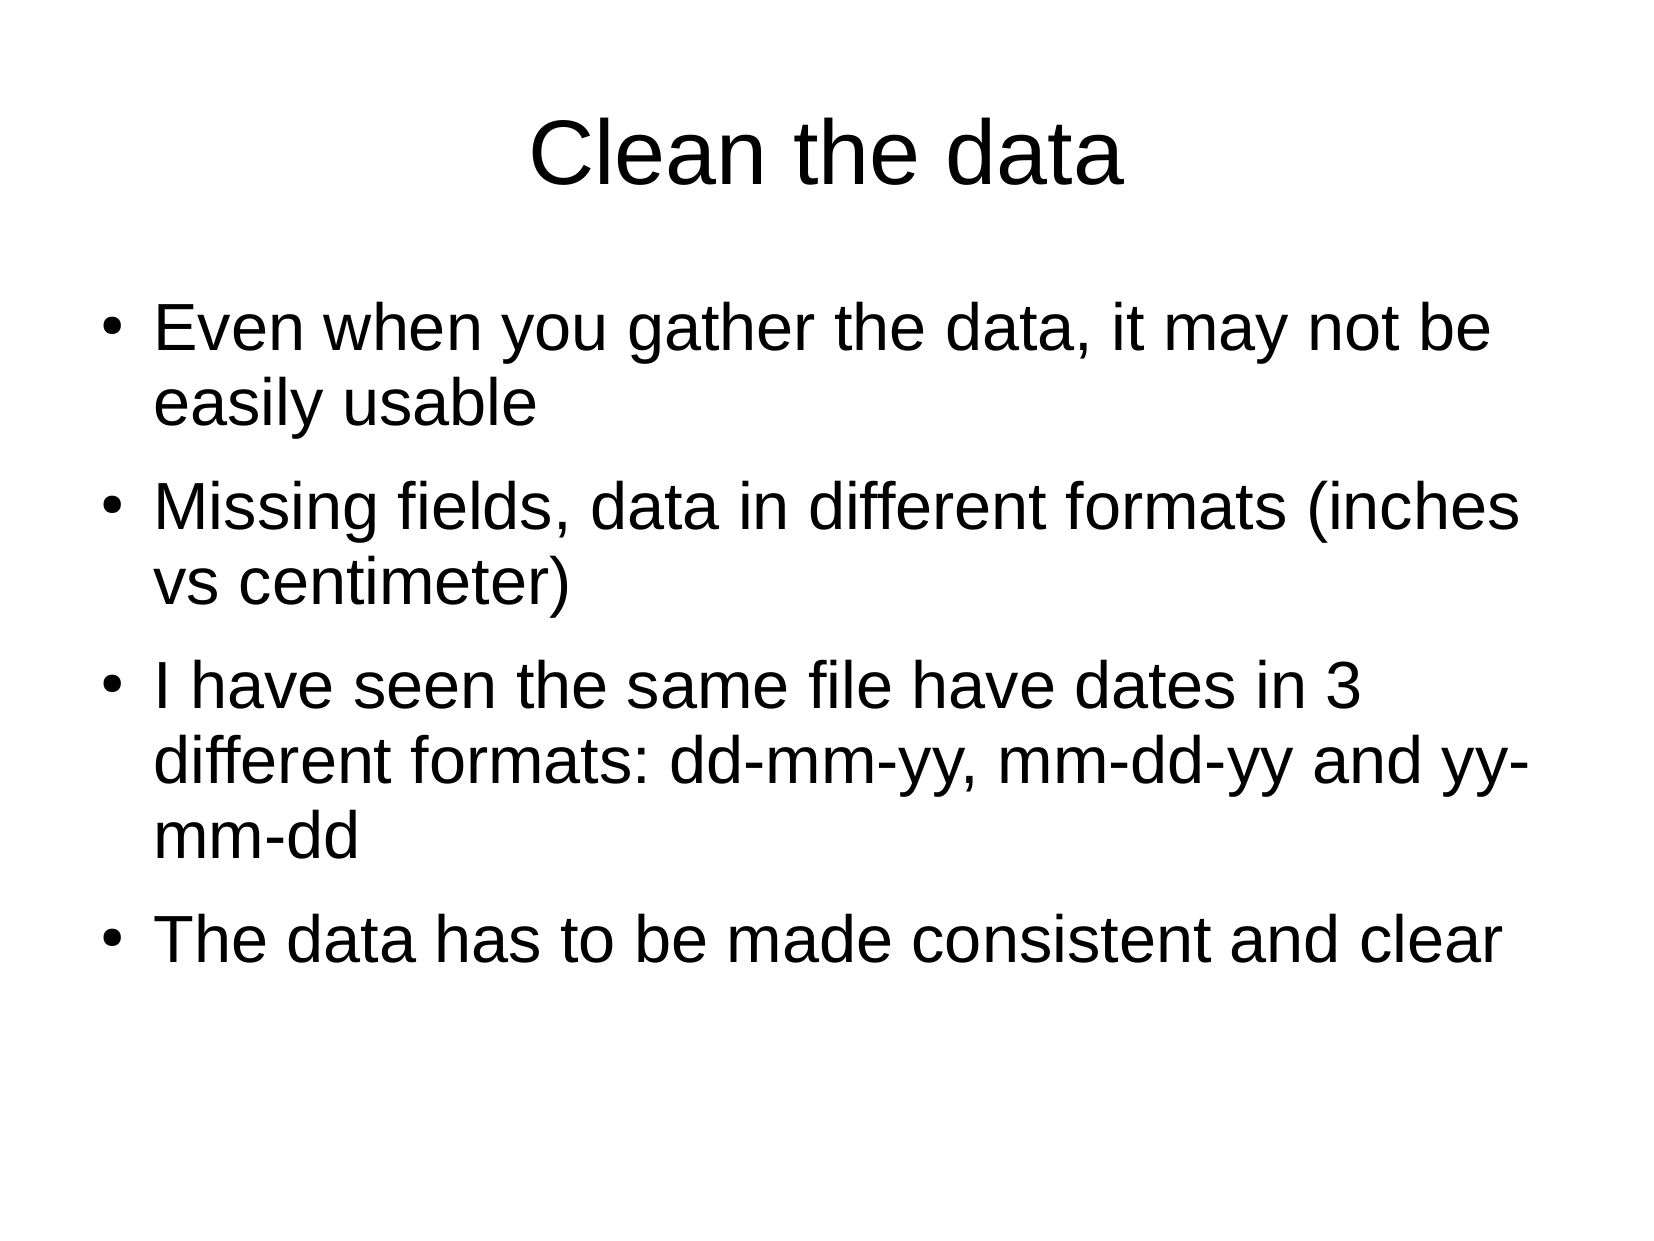

# Clean the data
Even when you gather the data, it may not be easily usable
Missing fields, data in different formats (inches vs centimeter)
I have seen the same file have dates in 3 different formats: dd-mm-yy, mm-dd-yy and yy-mm-dd
The data has to be made consistent and clear